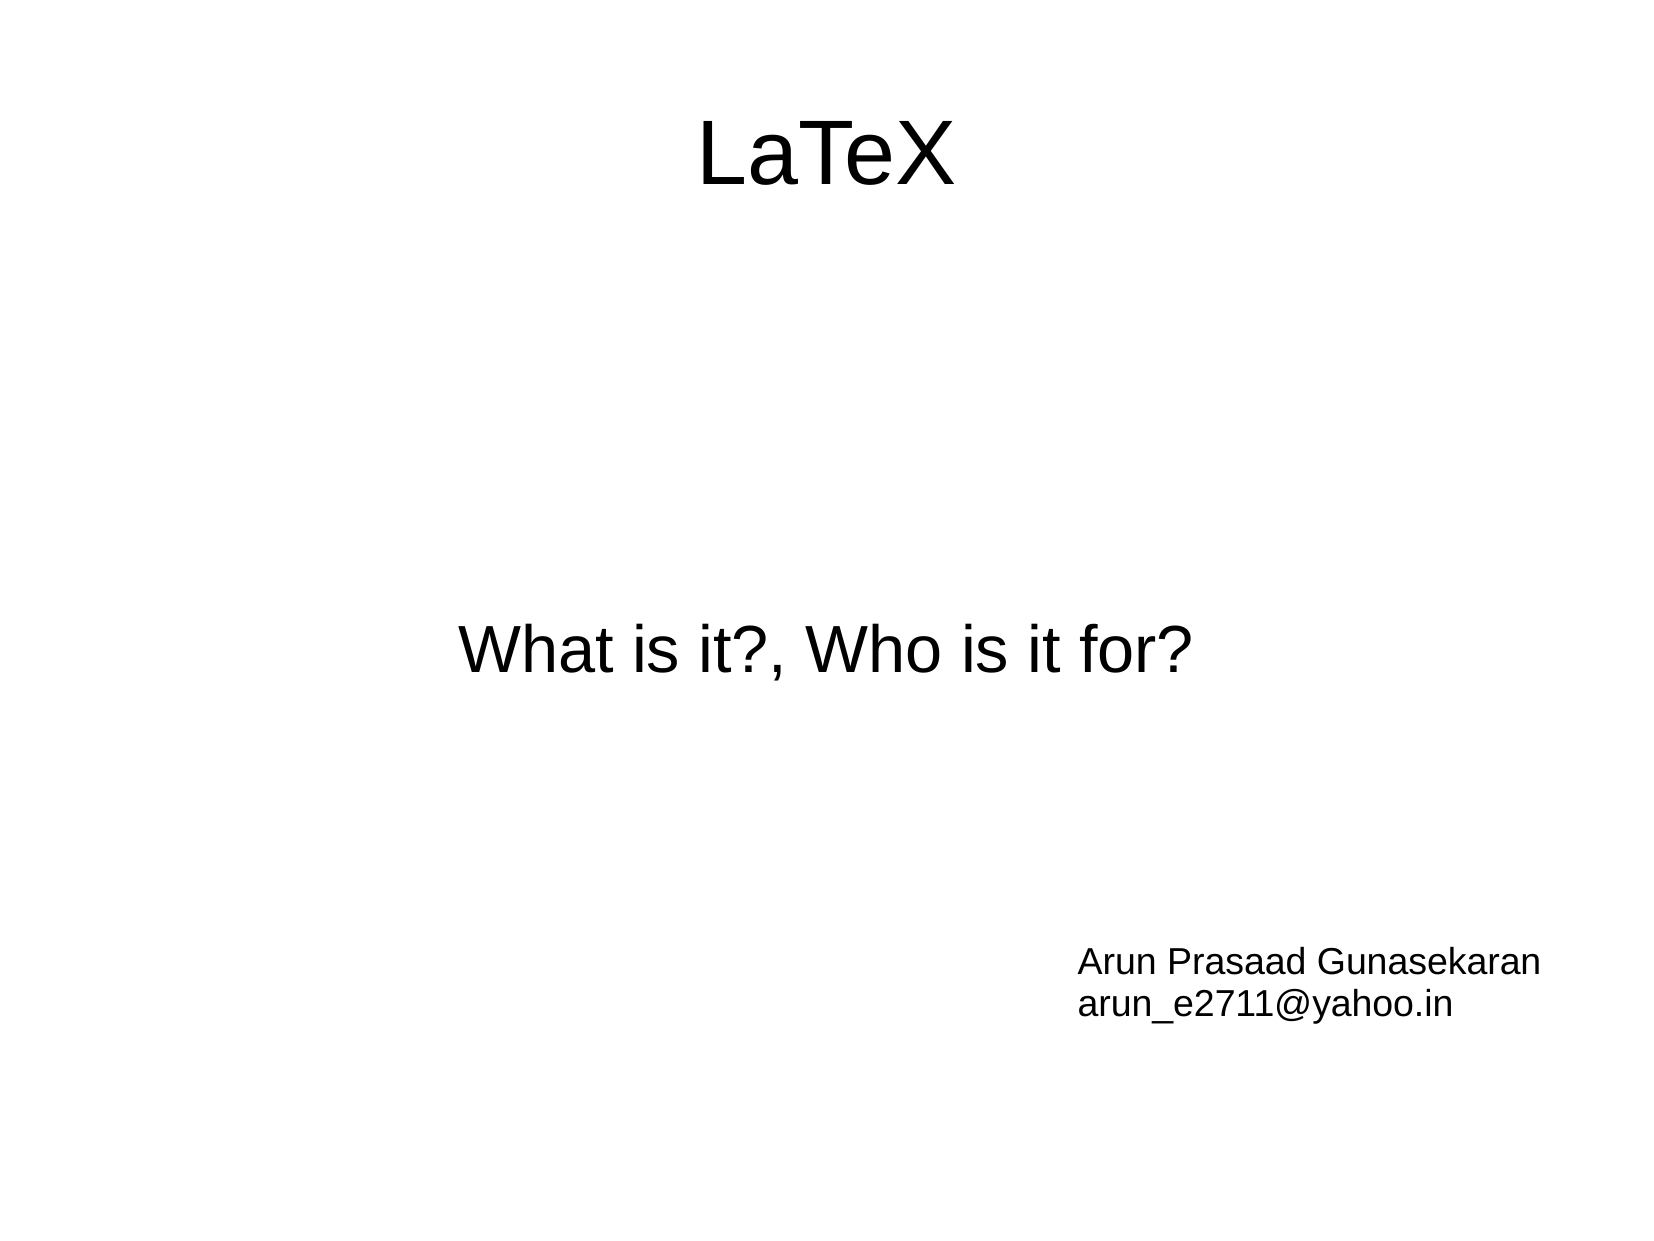

# LaTeX
What is it?, Who is it for?
Arun Prasaad Gunasekaran
arun_e2711@yahoo.in